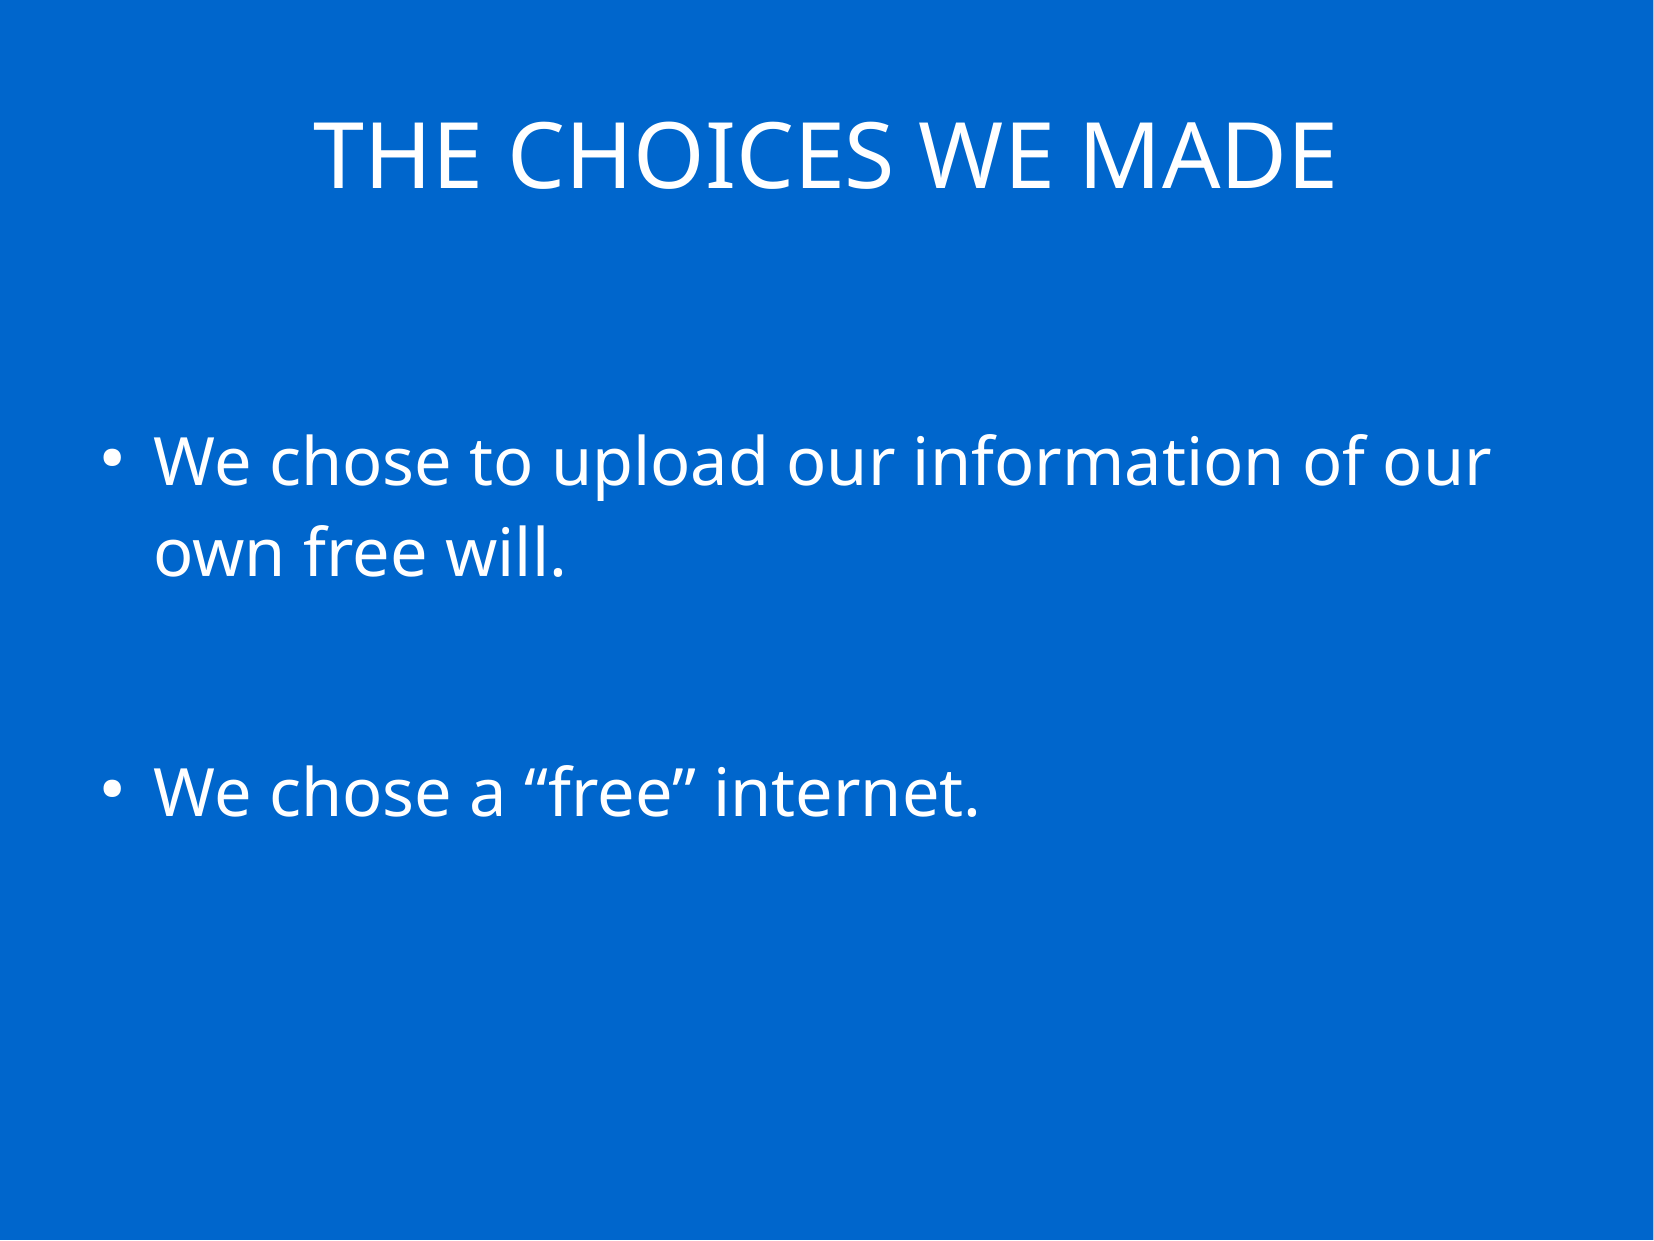

# THE CHOICES WE MADE
We chose to upload our information of our own free will.
We chose a “free” internet.